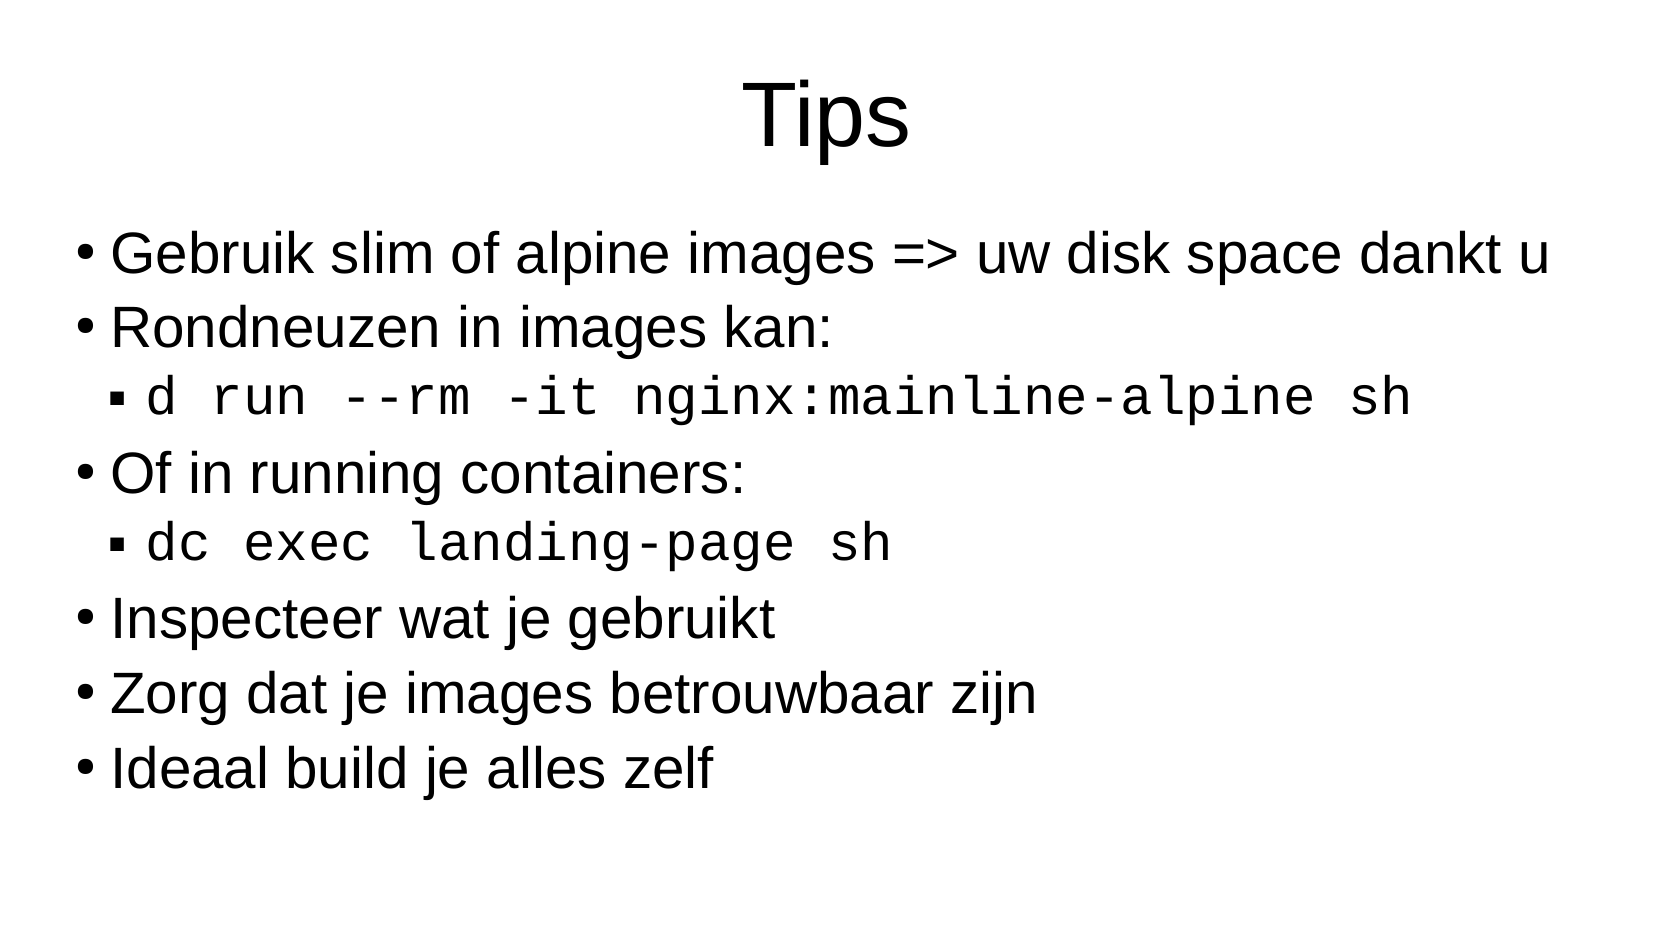

Tips
# Gebruik slim of alpine images => uw disk space dankt u
Rondneuzen in images kan:
d run --rm -it nginx:mainline-alpine sh
Of in running containers:
dc exec landing-page sh
Inspecteer wat je gebruikt
Zorg dat je images betrouwbaar zijn
Ideaal build je alles zelf